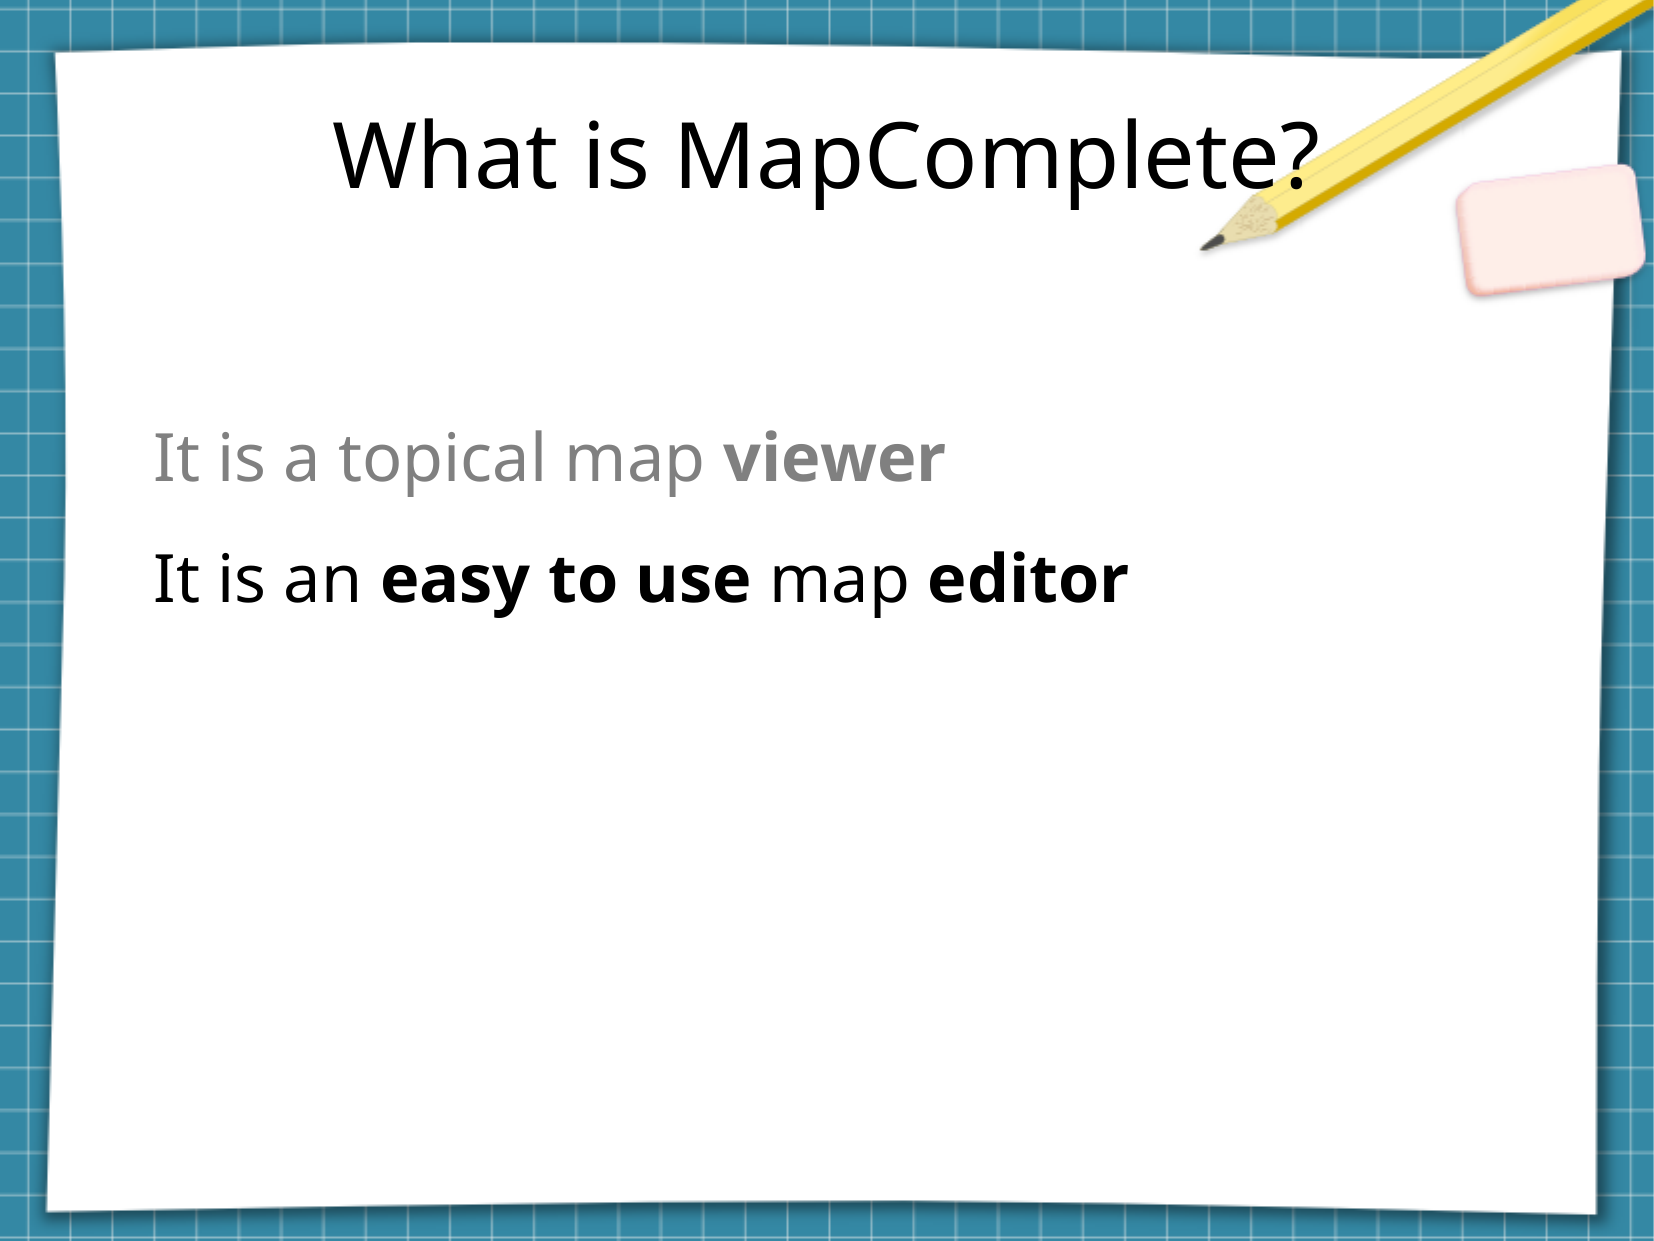

# What is MapComplete?
It is a topical map viewer
It is an easy to use map editor